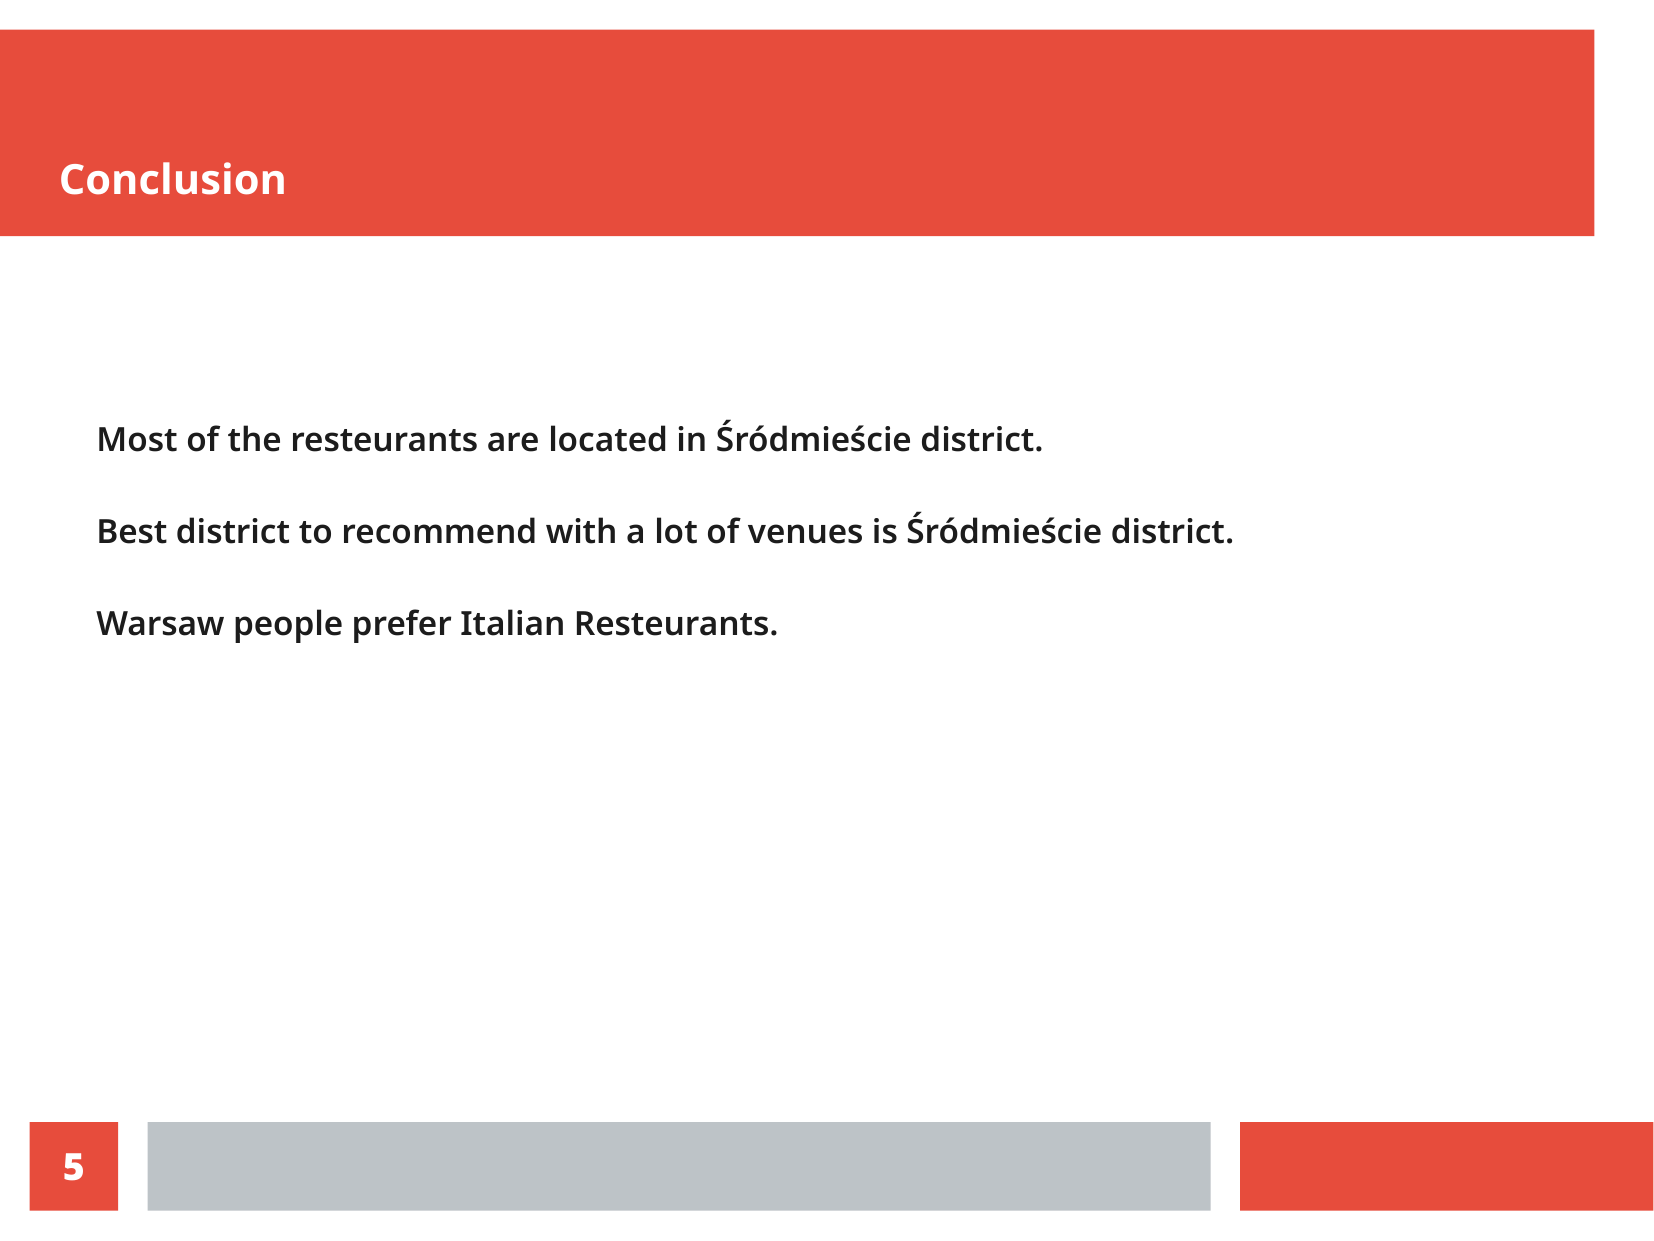

# Conclusion
Most of the resteurants are located in Śródmieście district.
Best district to recommend with a lot of venues is Śródmieście district.
Warsaw people prefer Italian Resteurants.
5